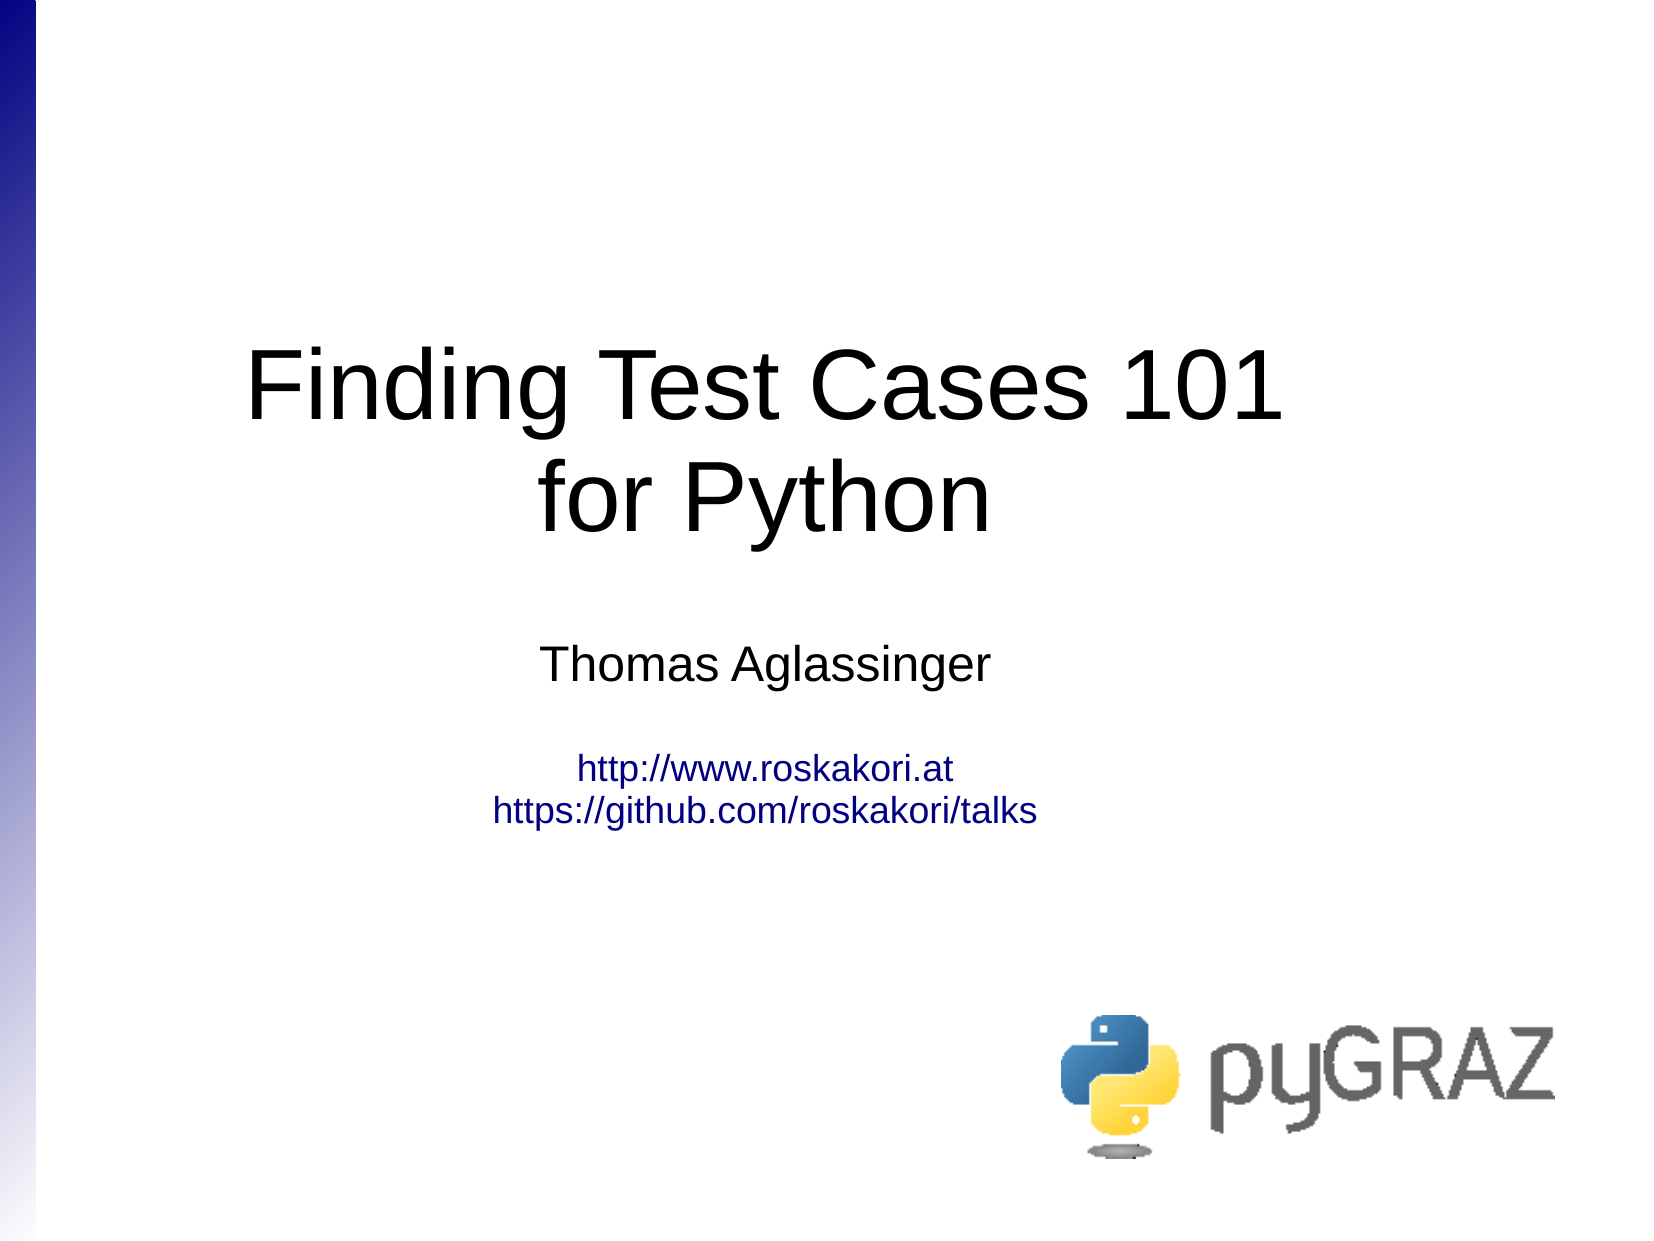

# Finding Test Cases 101
for Python
Thomas Aglassinger
http://www.roskakori.at
https://github.com/roskakori/talks